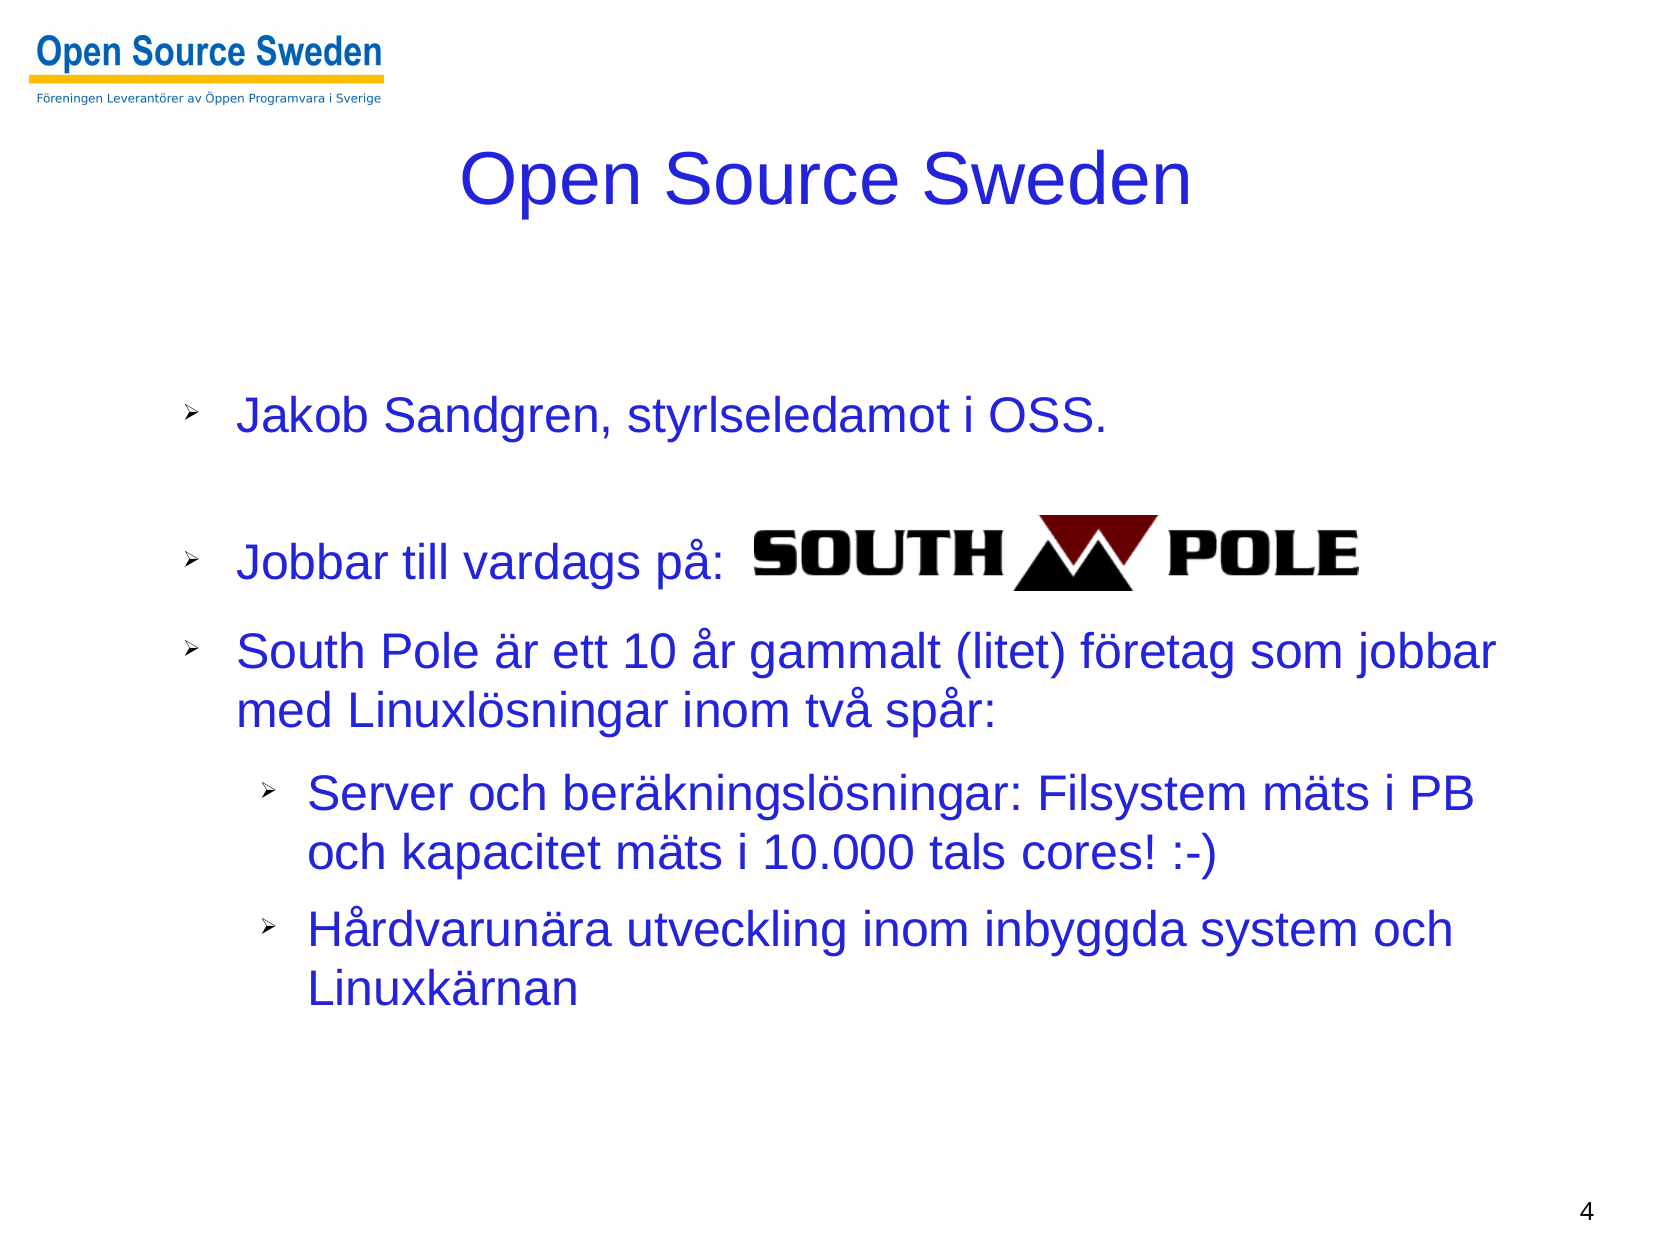

# Open Source Sweden
Jakob Sandgren, styrlseledamot i OSS.
Jobbar till vardags på:
South Pole är ett 10 år gammalt (litet) företag som jobbar med Linuxlösningar inom två spår:
Server och beräkningslösningar: Filsystem mäts i PB och kapacitet mäts i 10.000 tals cores! :-)
Hårdvarunära utveckling inom inbyggda system och Linuxkärnan